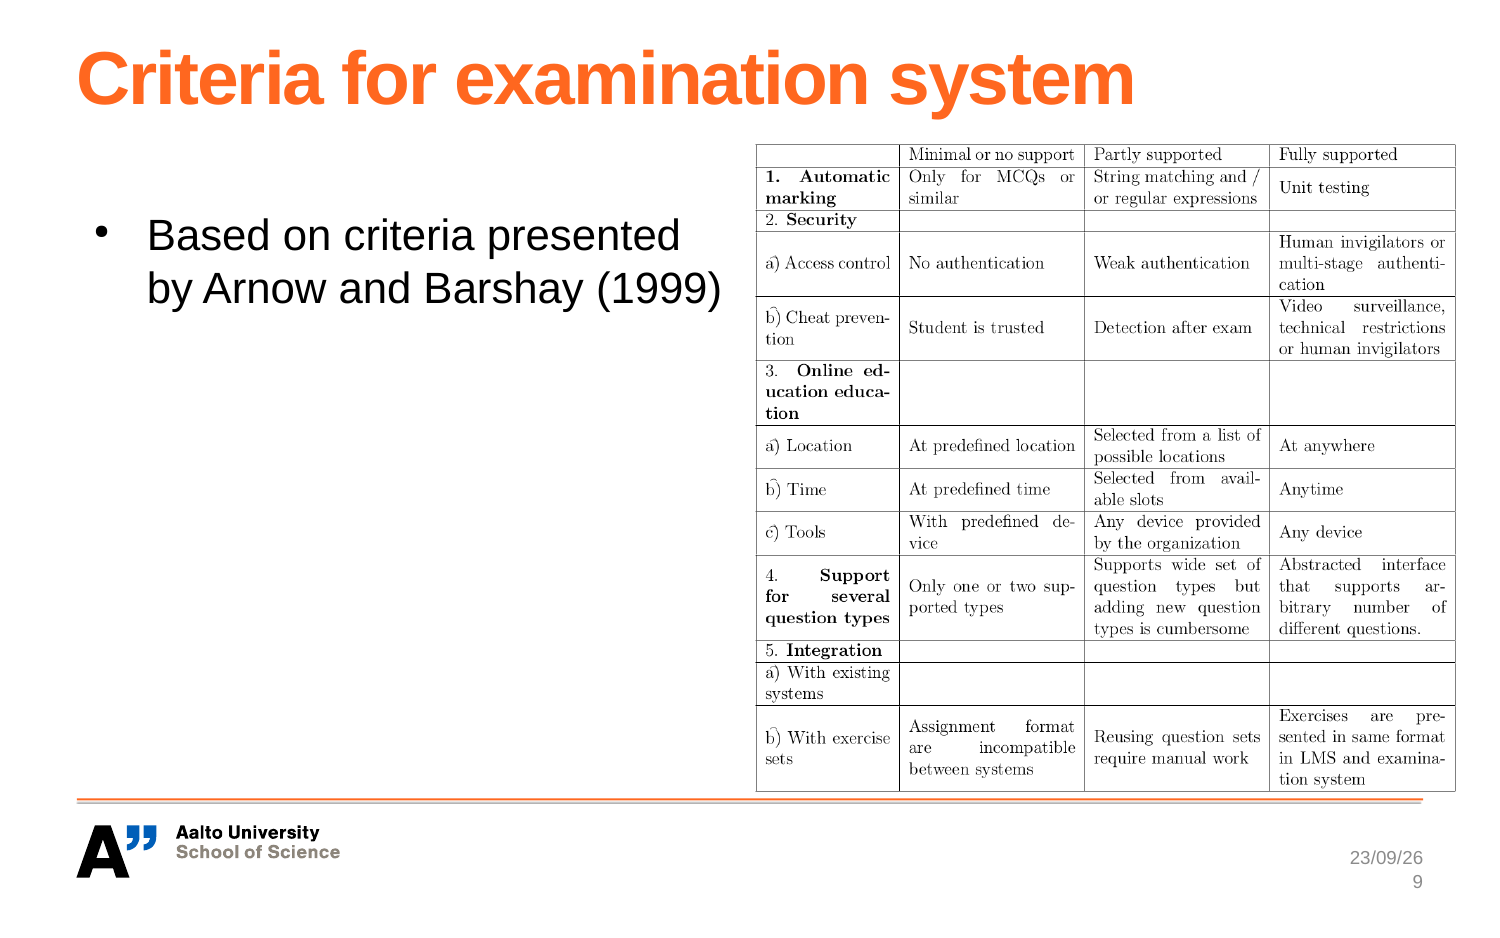

# Criteria for examination system
Based on criteria presented by Arnow and Barshay (1999)